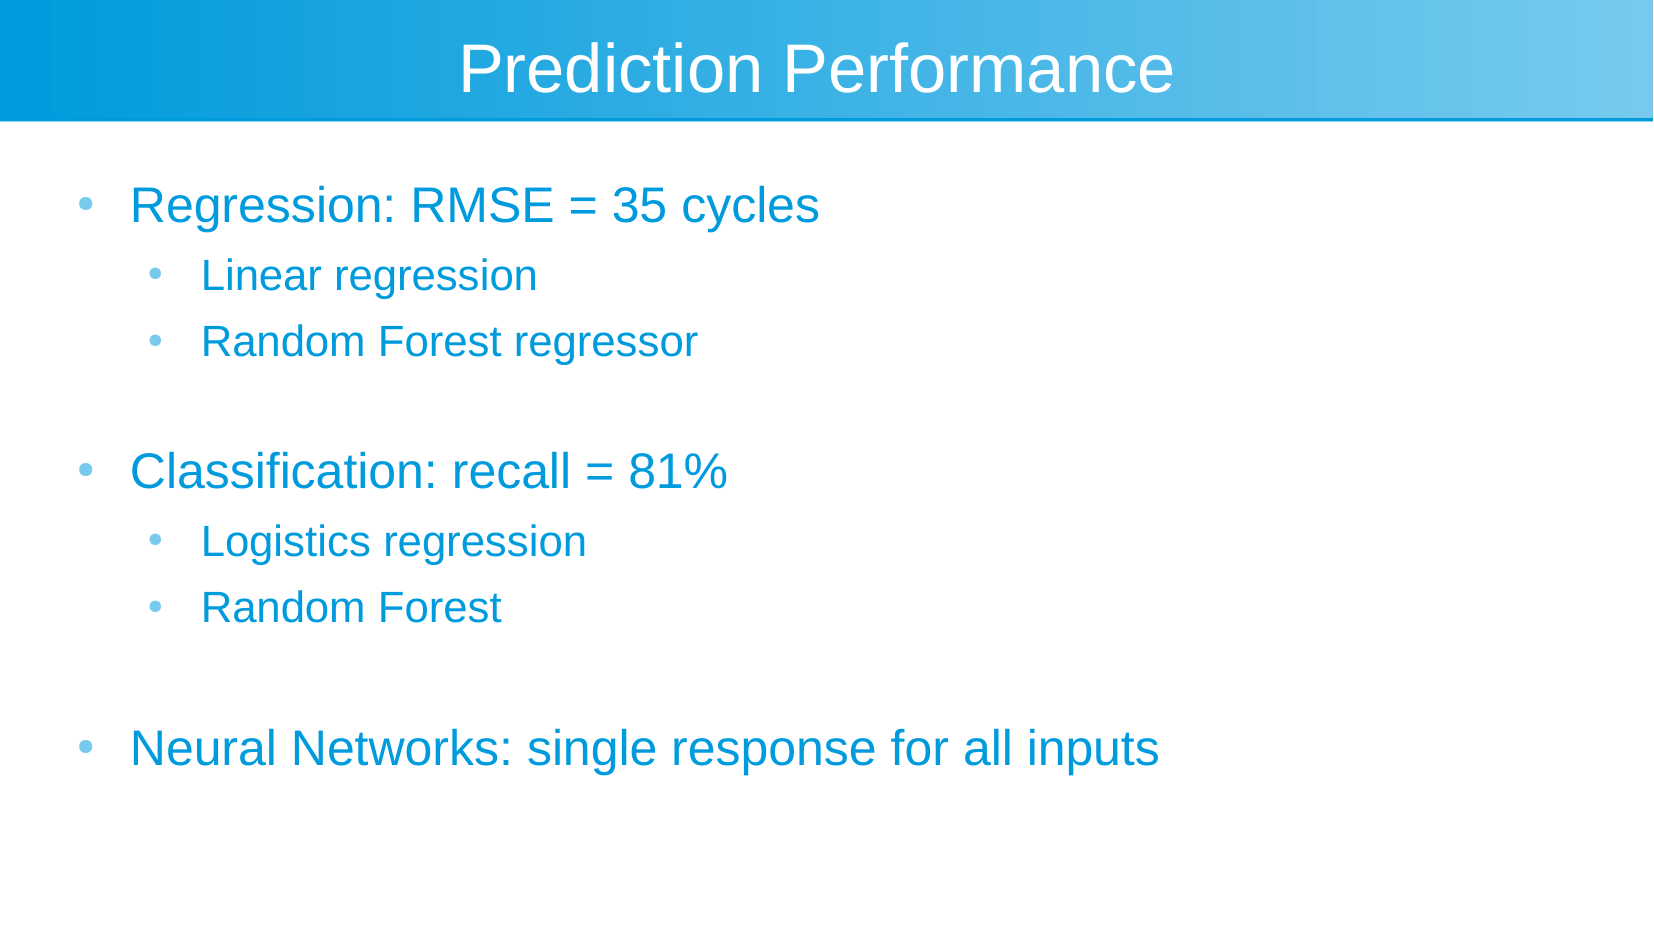

# Prediction Performance
Regression: RMSE = 35 cycles
Linear regression
Random Forest regressor
Classification: recall = 81%
Logistics regression
Random Forest
Neural Networks: single response for all inputs
15